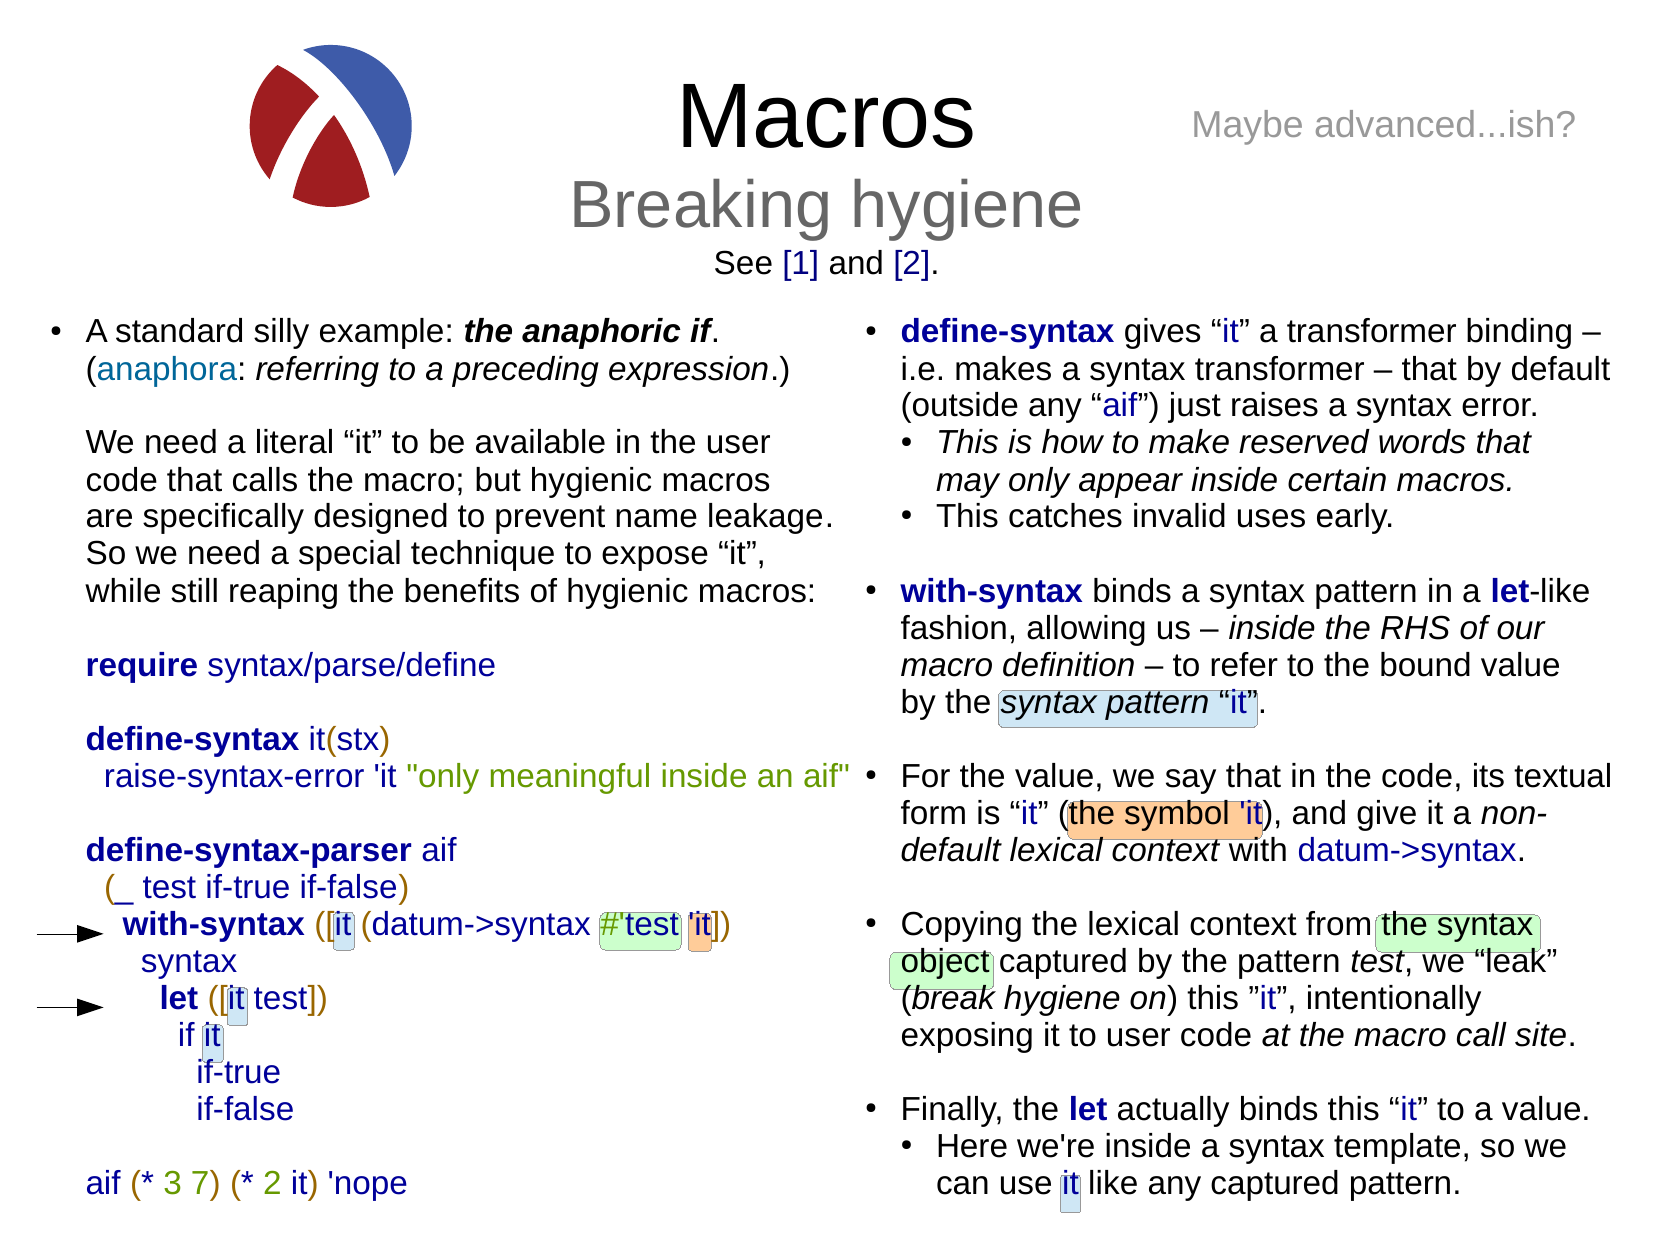

# Macros Breaking hygiene
Maybe advanced...ish?
See [1] and [2].
A standard silly example: the anaphoric if.
(anaphora: referring to a preceding expression.)
We need a literal “it” to be available in the user
code that calls the macro; but hygienic macros
are specifically designed to prevent name leakage.
So we need a special technique to expose “it”,
while still reaping the benefits of hygienic macros:
require syntax/parse/define
define-syntax it(stx)
 raise-syntax-error 'it "only meaningful inside an aif"
define-syntax-parser aif
 (_ test if-true if-false)
 with-syntax ([it (datum->syntax #'test 'it])
 syntax
 let ([it test])
 if it
 if-true
 if-false
aif (* 3 7) (* 2 it) 'nope
define-syntax gives “it” a transformer binding – i.e. makes a syntax transformer – that by default (outside any “aif”) just raises a syntax error.
This is how to make reserved words that
may only appear inside certain macros.
This catches invalid uses early.
with-syntax binds a syntax pattern in a let-like fashion, allowing us – inside the RHS of our macro definition – to refer to the bound value
by the syntax pattern “it”.
For the value, we say that in the code, its textual form is “it” (the symbol 'it), and give it a non-default lexical context with datum->syntax.
Copying the lexical context from the syntax
object captured by the pattern test, we “leak” (break hygiene on) this ”it”, intentionally
exposing it to user code at the macro call site.
Finally, the let actually binds this “it” to a value.
Here we're inside a syntax template, so we can use it like any captured pattern.